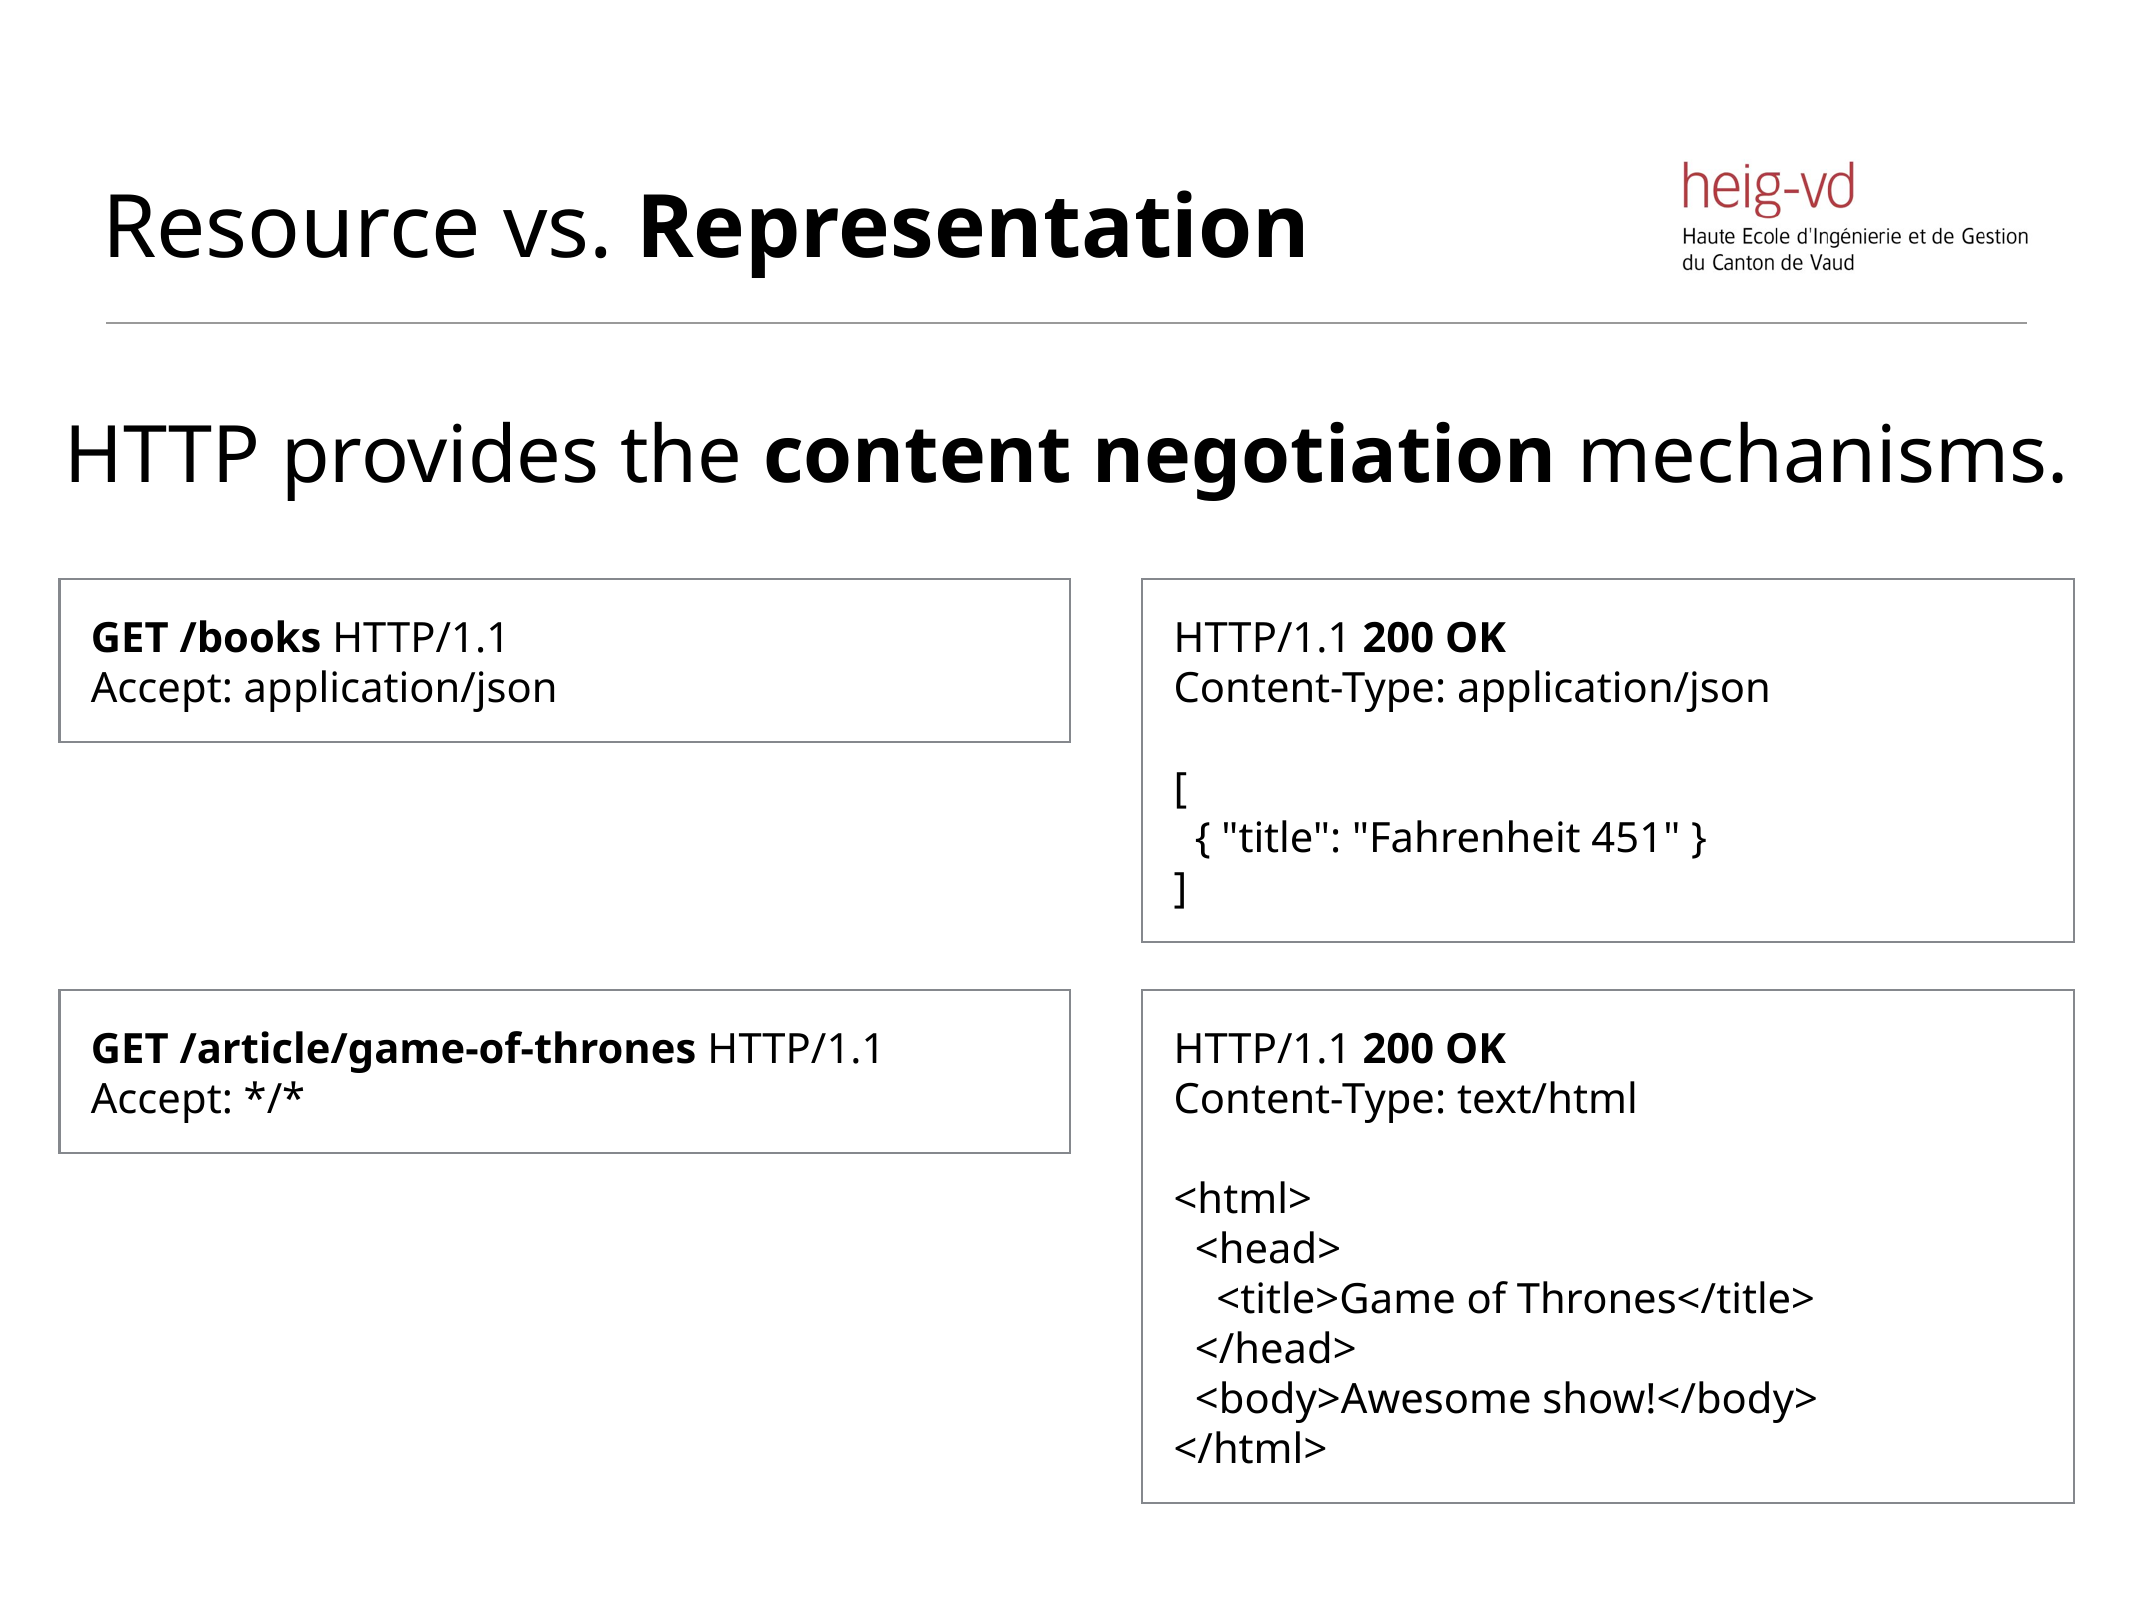

# Resource vs. Representation
HTTP provides the content negotiation mechanisms.
GET /books HTTP/1.1
Accept: application/json
HTTP/1.1 200 OK
Content-Type: application/json
[
 { "title": "Fahrenheit 451" }
]
GET /article/game-of-thrones HTTP/1.1
Accept: */*
HTTP/1.1 200 OK
Content-Type: text/html
<html>
 <head>
 <title>Game of Thrones</title>
 </head>
 <body>Awesome show!</body>
</html>